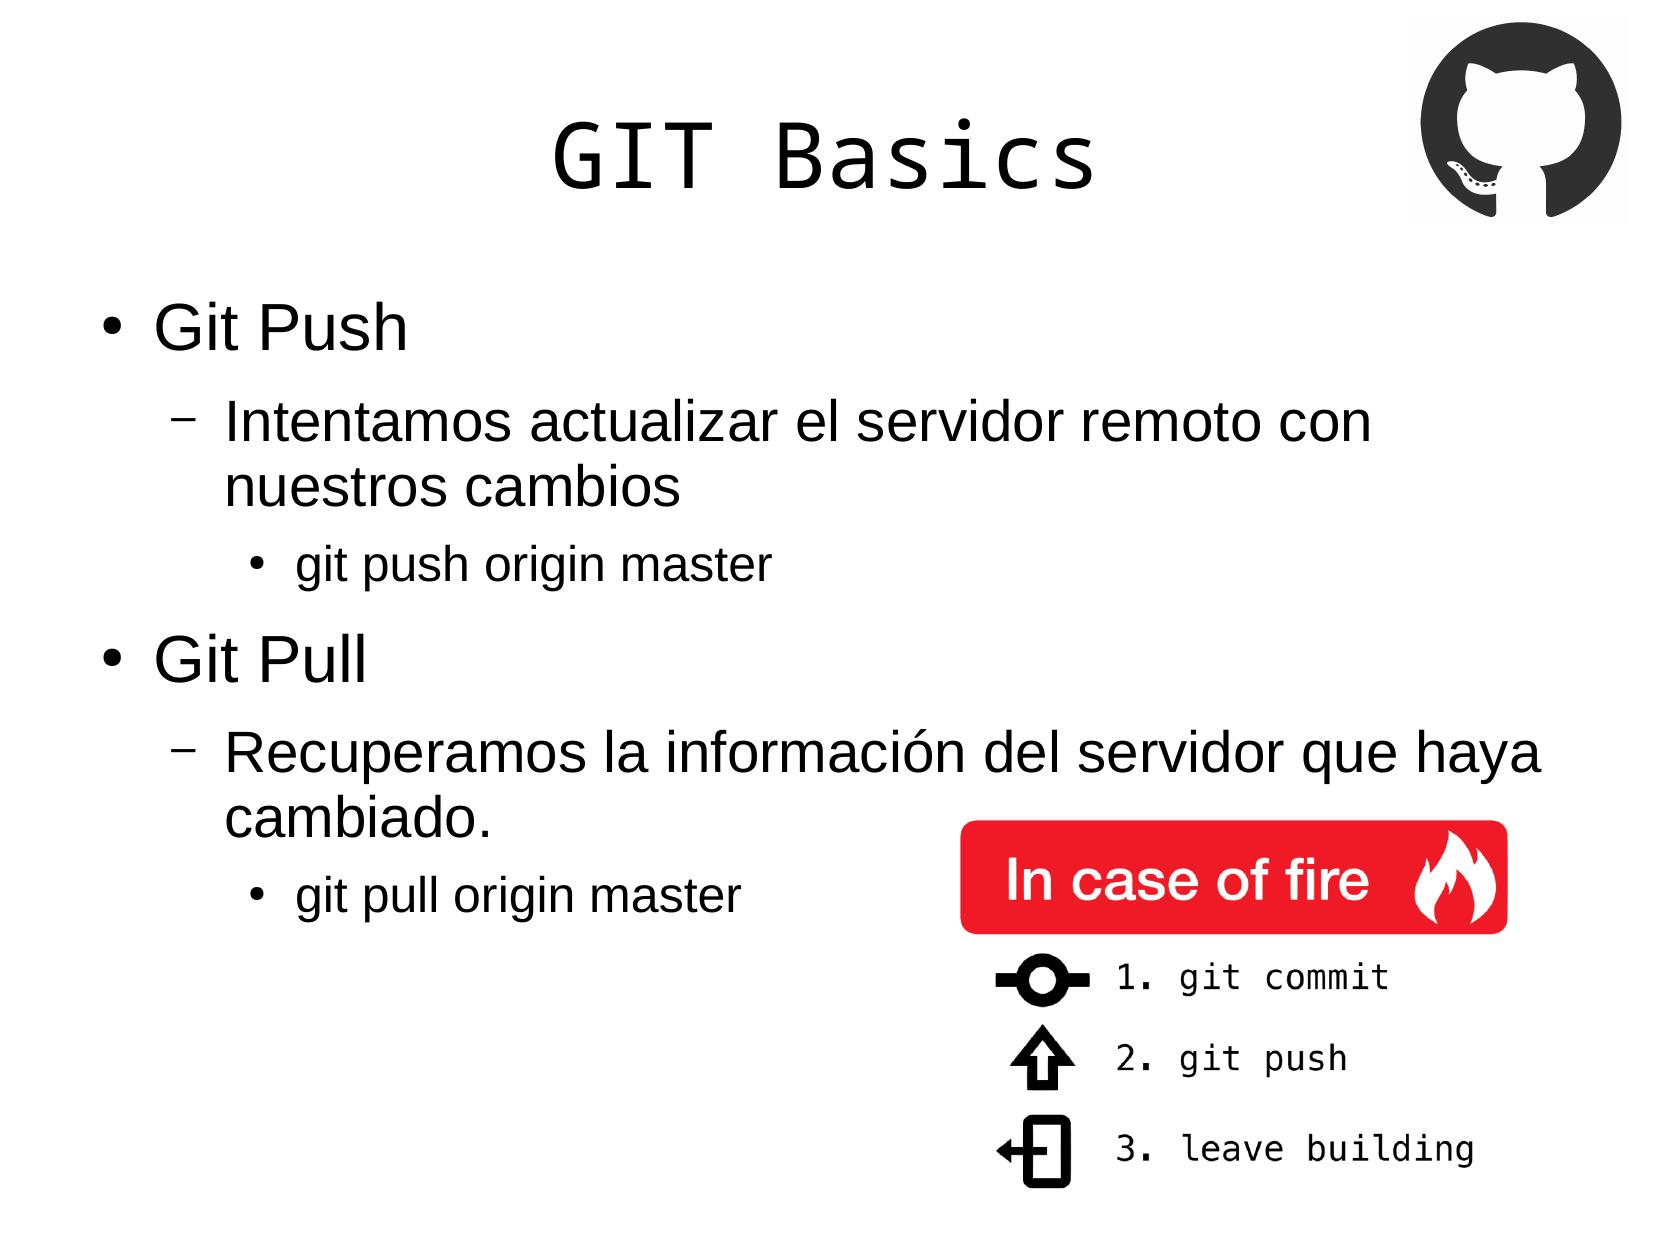

# GIT Basics
Git Push
Intentamos actualizar el servidor remoto con nuestros cambios
git push origin master
Git Pull
Recuperamos la información del servidor que haya cambiado.
git pull origin master